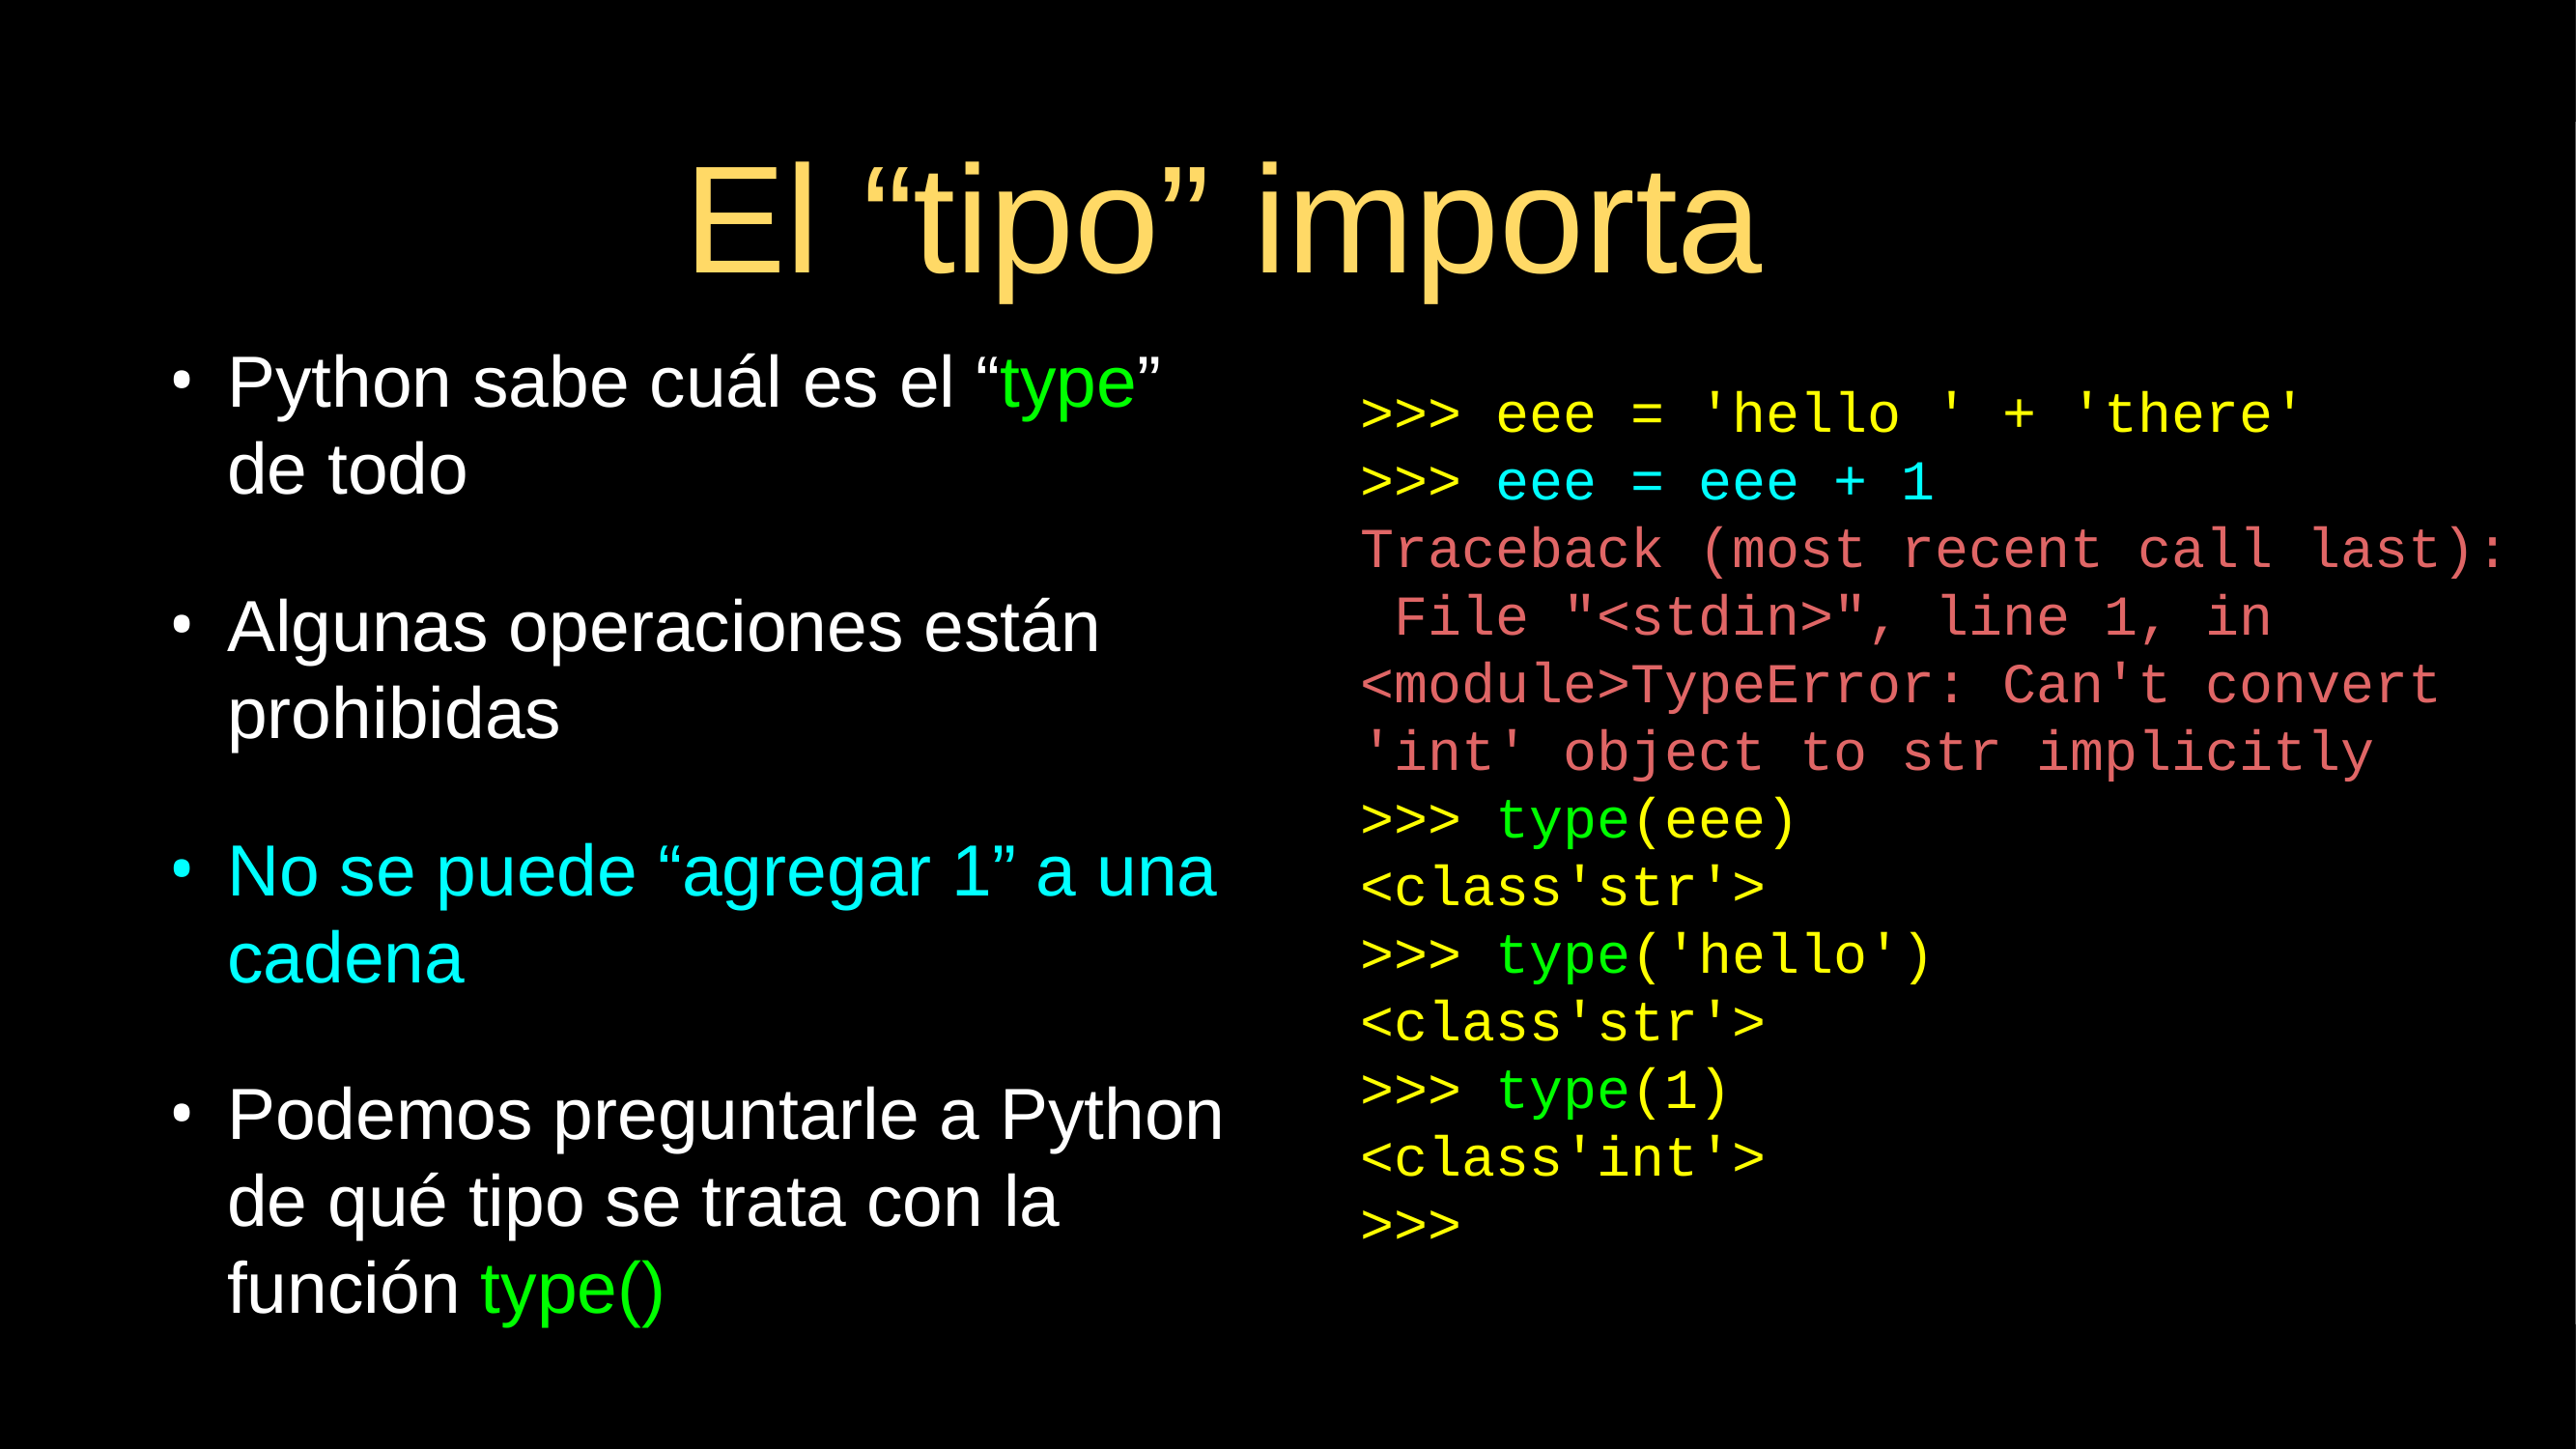

# El “tipo” importa
>>> eee = 'hello ' + 'there'
>>> eee = eee + 1
Traceback (most recent call last): File "<stdin>", line 1, in <module>TypeError: Can't convert 'int' object to str implicitly
>>> type(eee)
<class'str'>
>>> type('hello')
<class'str'>
>>> type(1)
<class'int'>
>>>
Python sabe cuál es el “type” de todo
Algunas operaciones están prohibidas
No se puede “agregar 1” a una cadena
Podemos preguntarle a Python de qué tipo se trata con la función type()